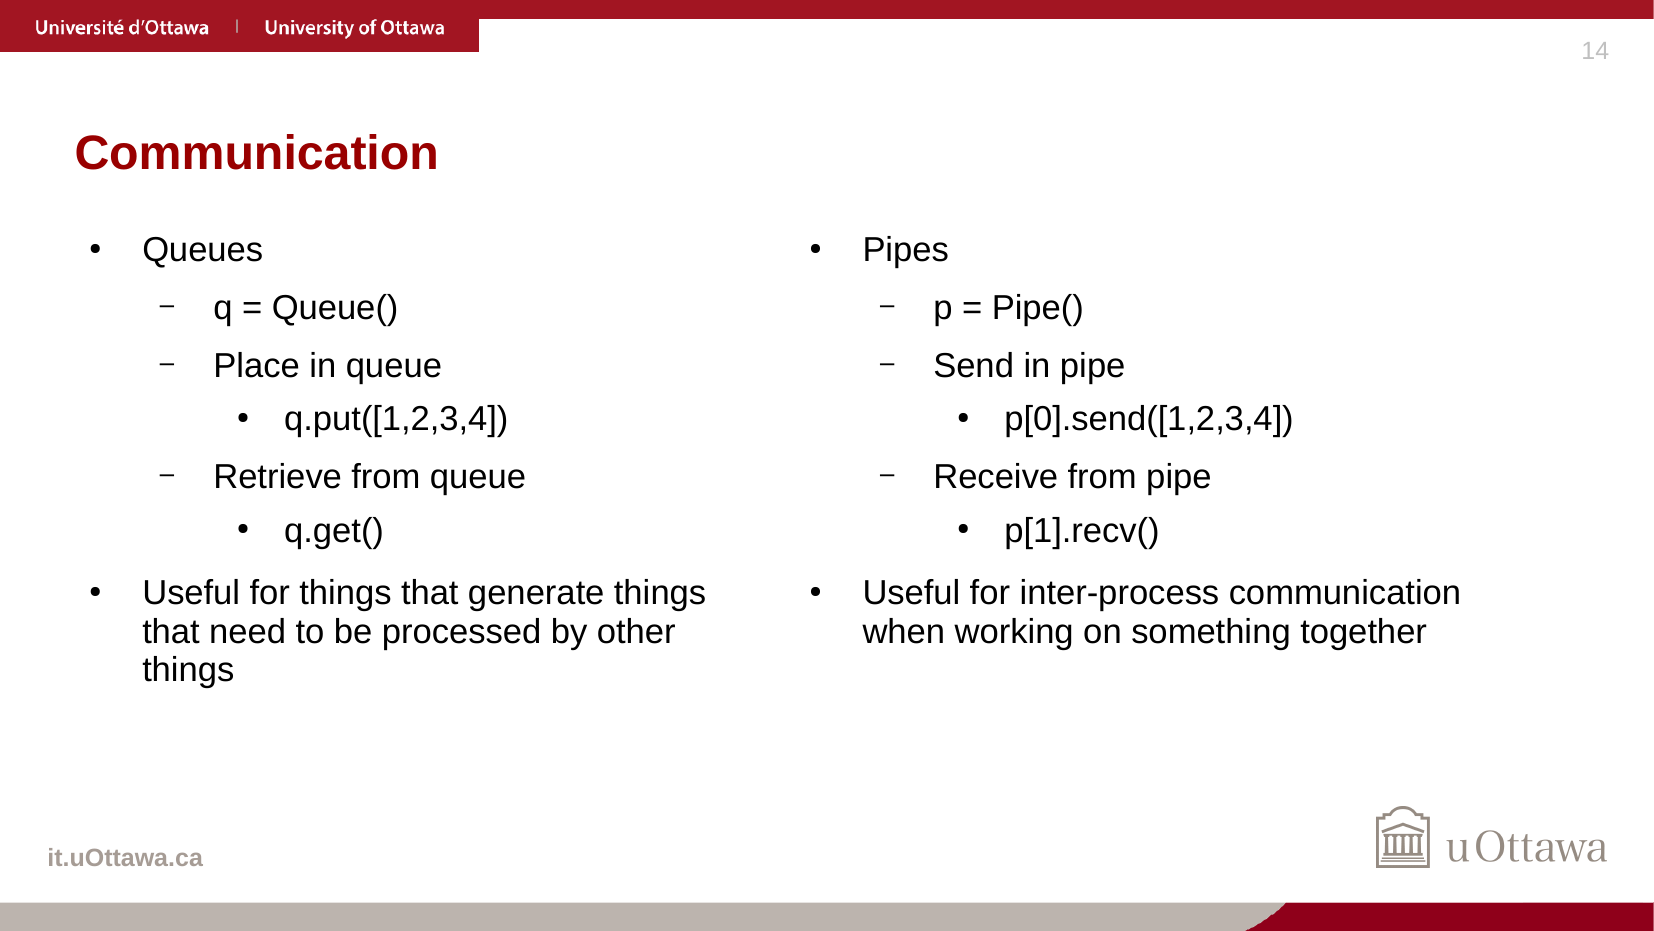

# Communication
Queues
q = Queue()
Place in queue
q.put([1,2,3,4])
Retrieve from queue
q.get()
Useful for things that generate things that need to be processed by other things
Pipes
p = Pipe()
Send in pipe
p[0].send([1,2,3,4])
Receive from pipe
p[1].recv()
Useful for inter-process communication when working on something together